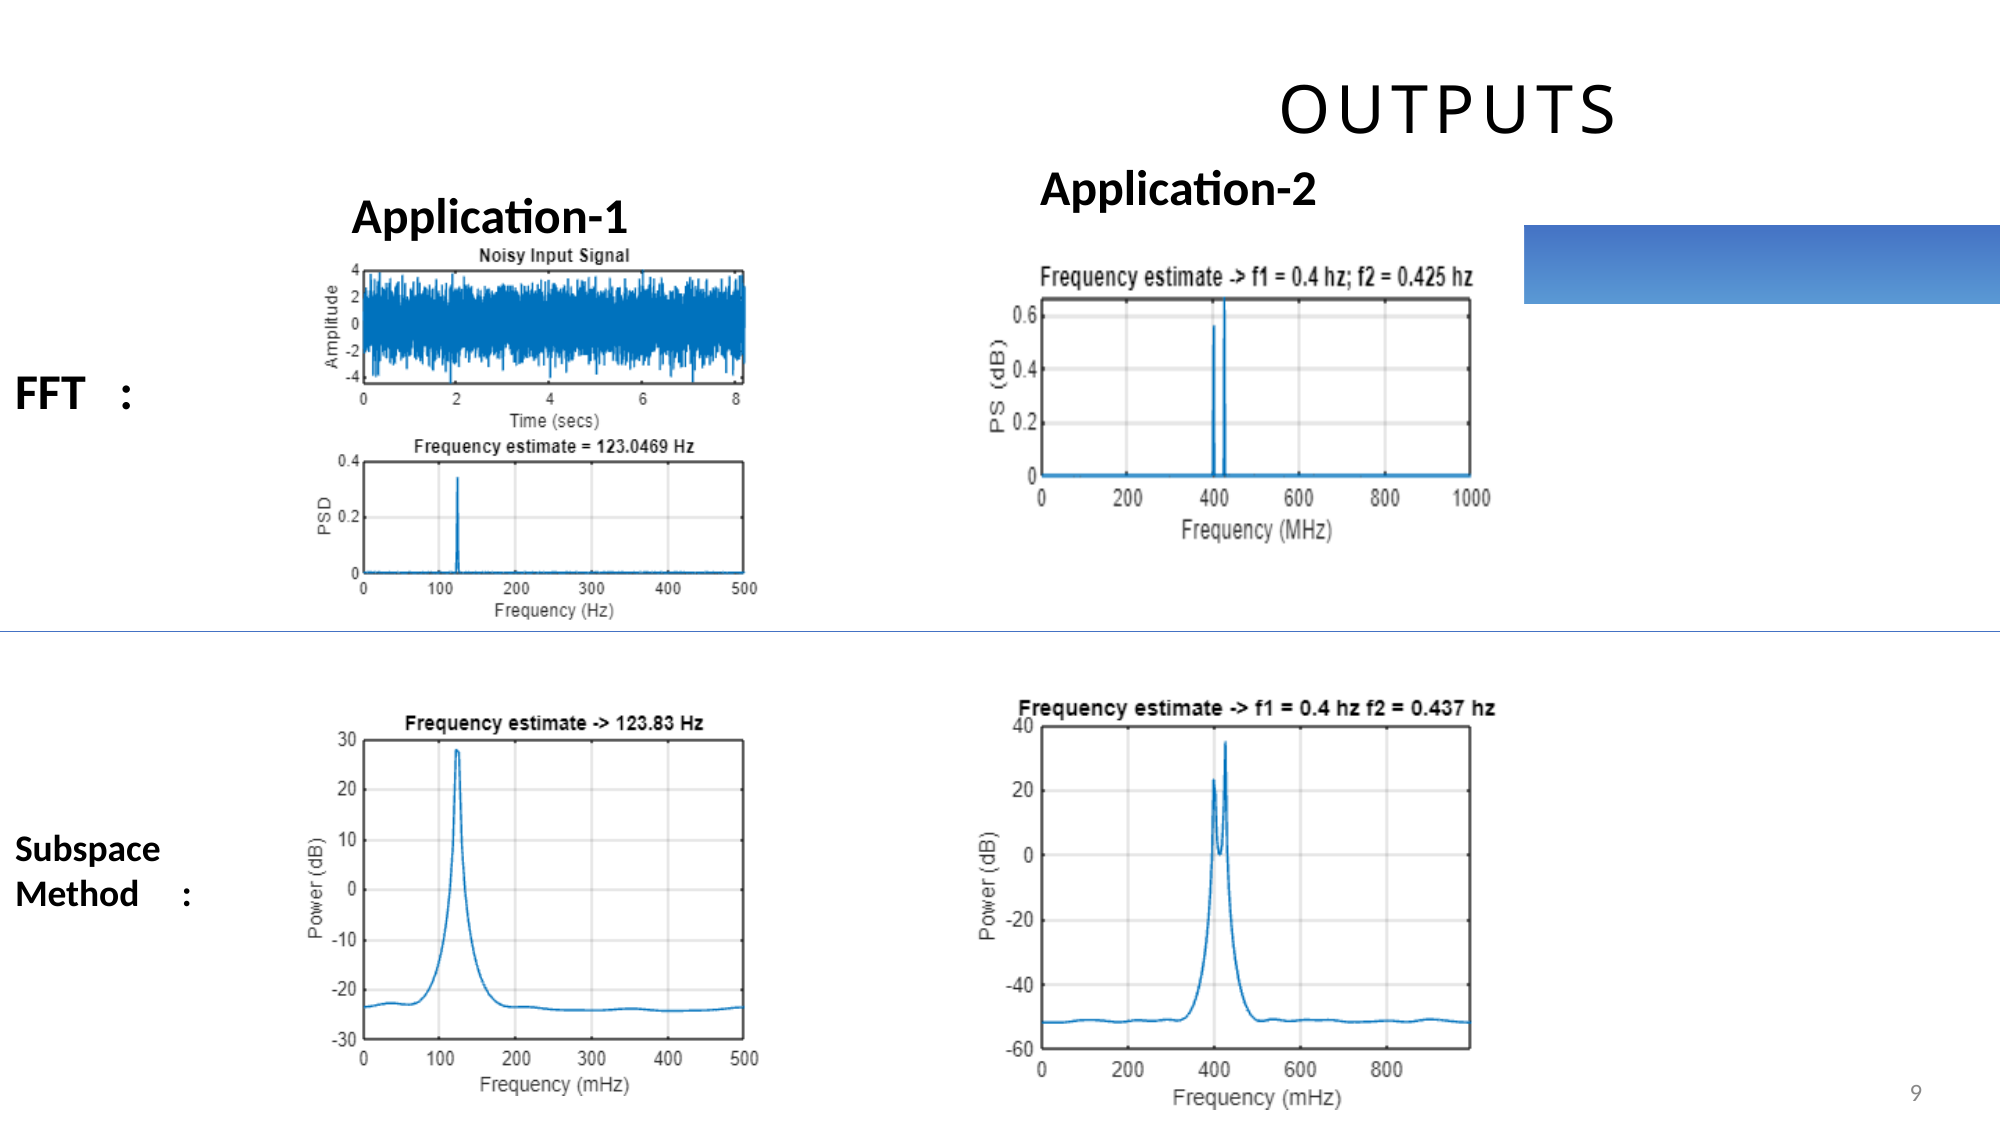

# Outputs
Application-2
Application-1
FFT :
Subspace
Method :